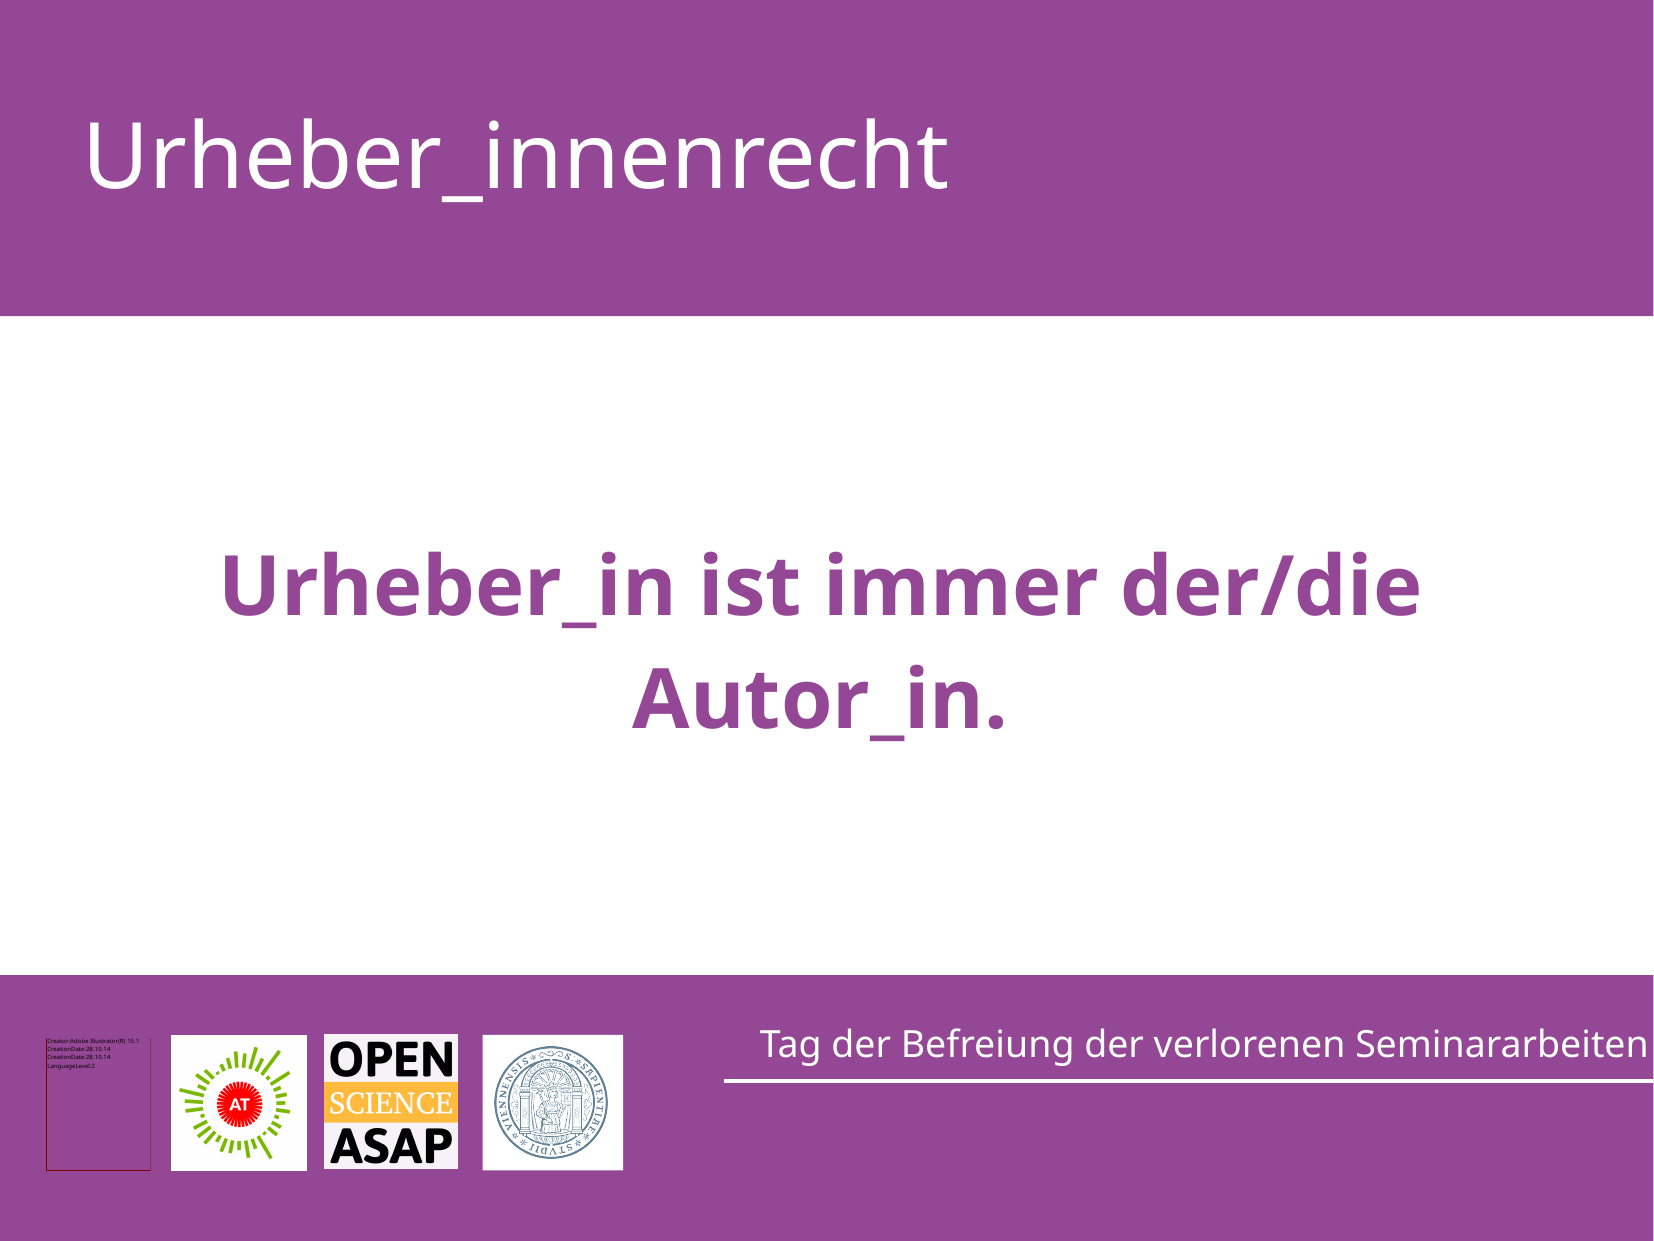

#
Urheber_innenrecht
Urheber_in ist immer der/die Autor_in.
Tag der Befreiung der verlorenen Seminararbeiten